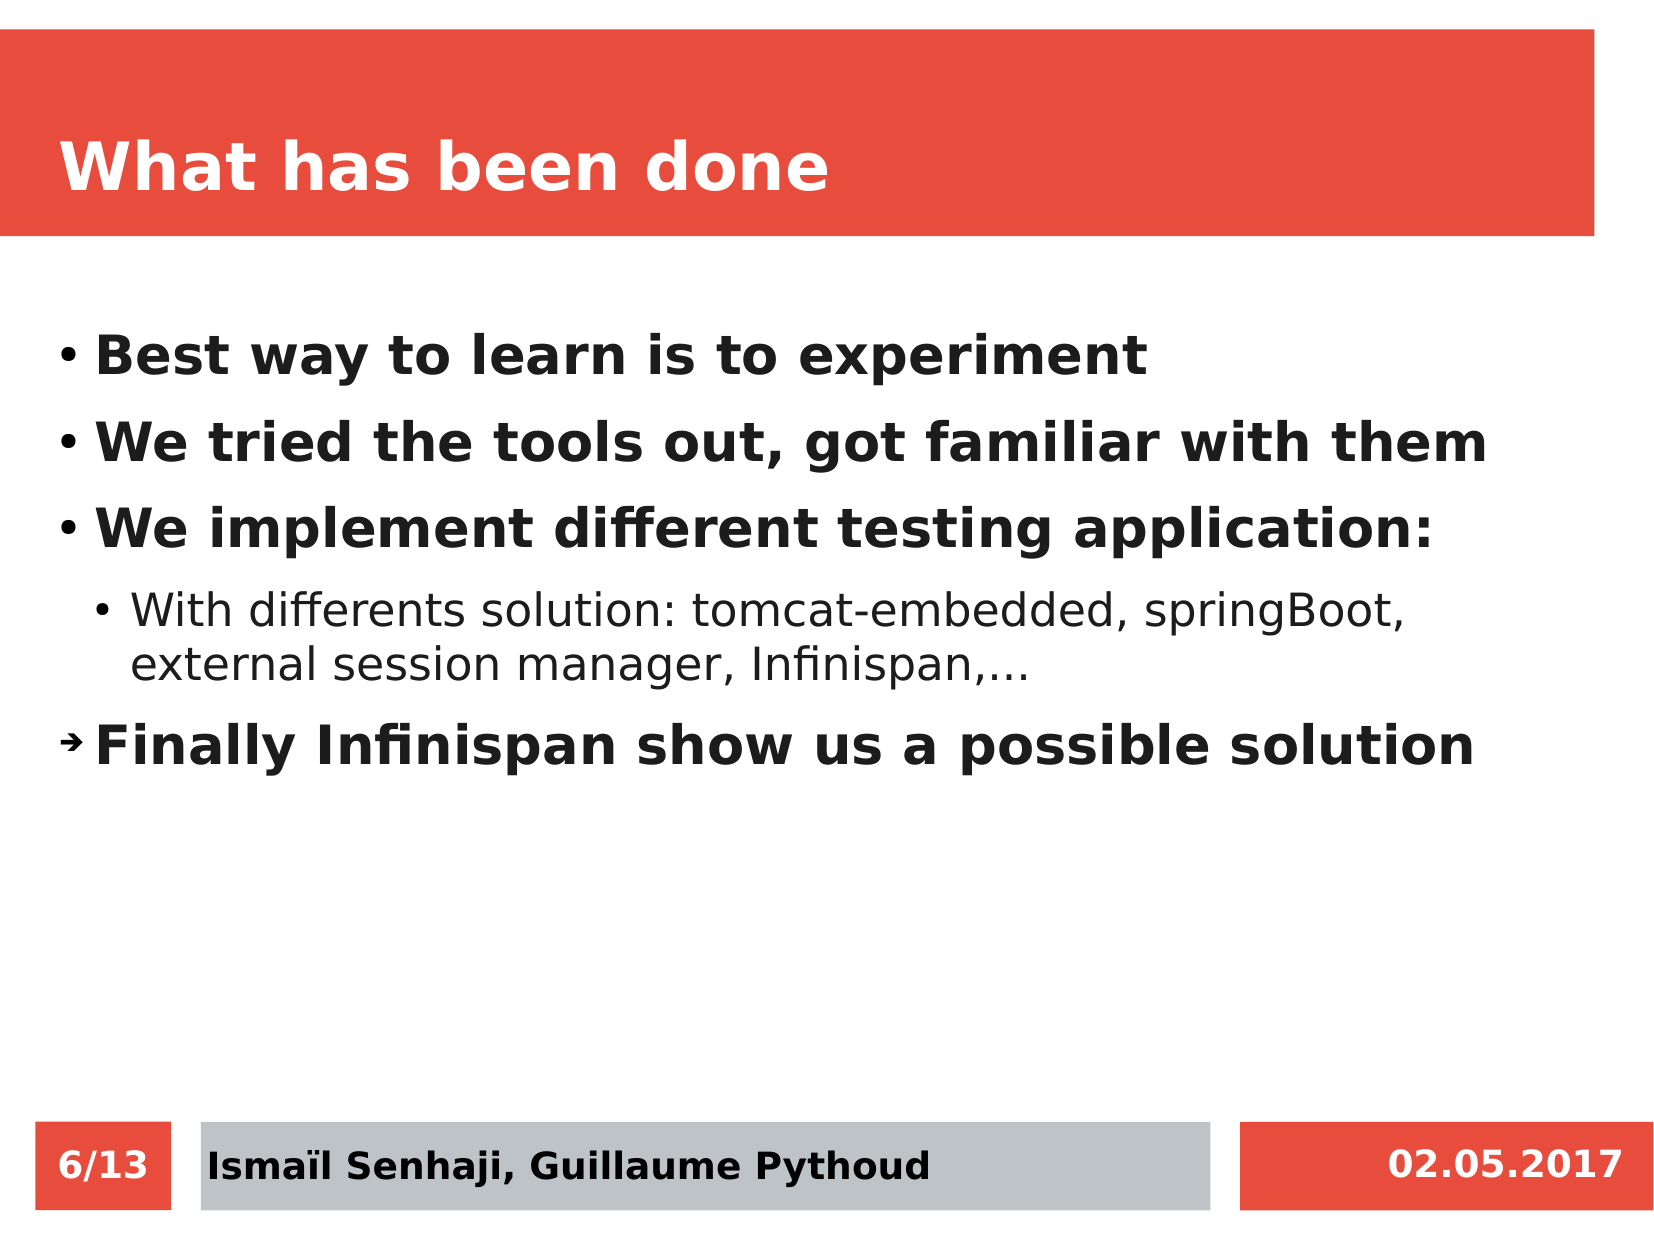

# What has been done
Best way to learn is to experiment
We tried the tools out, got familiar with them
We implement different testing application:
With differents solution: tomcat-embedded, springBoot, external session manager, Infinispan,...
Finally Infinispan show us a possible solution
6
Ismaïl Senhaji, Guillaume Pythoud
02.05.2017